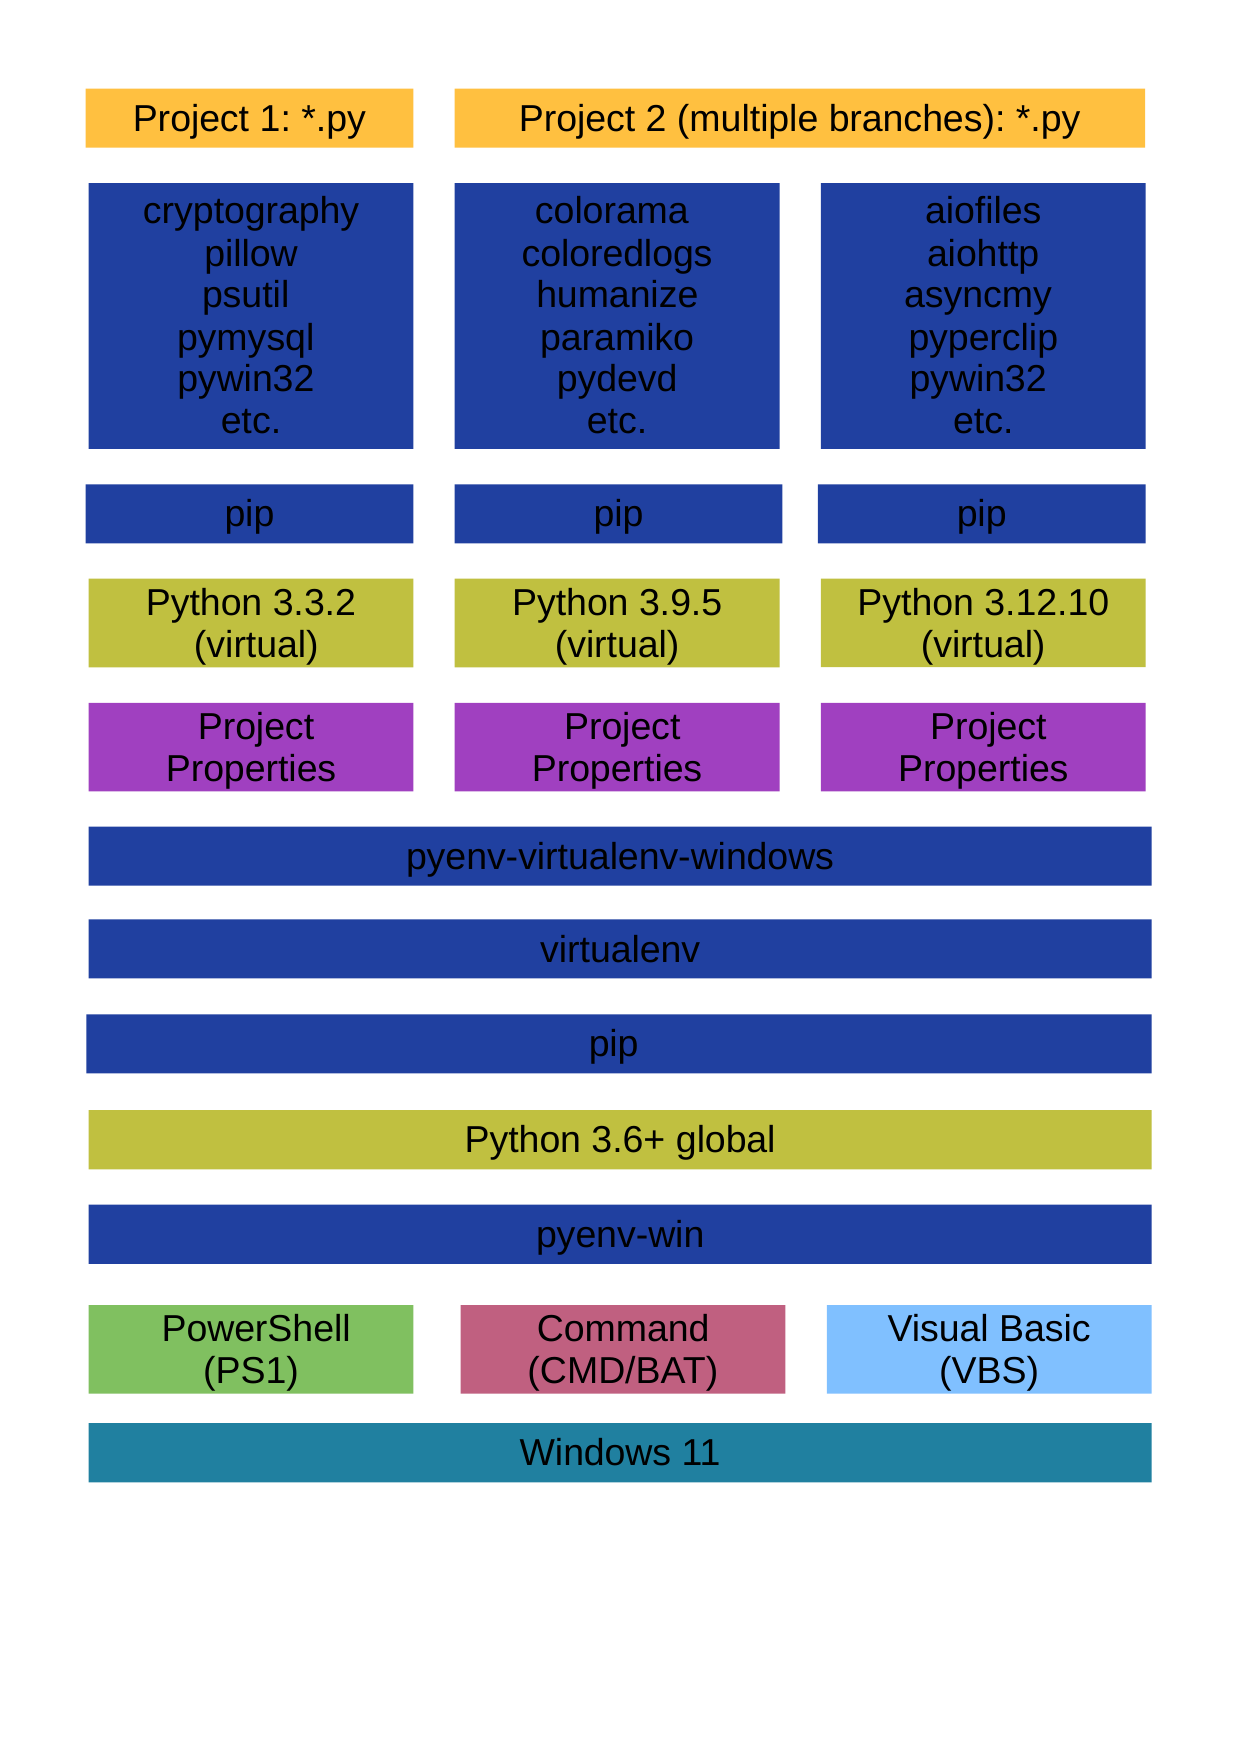

Project 1: *.py
Project 2 (multiple branches): *.py
cryptography pillow
psutil
pymysql
pywin32
etc.
colorama
coloredlogs
humanize
paramiko
pydevd
etc.
aiofiles
aiohttp
asyncmy
pyperclip
pywin32
etc.
pip
pip
pip
Python 3.3.2
 (virtual)
Python 3.12.10
(virtual)
Python 3.9.5
(virtual)
 Project
Properties
 Project
Properties
 Project
Properties
pyenv-virtualenv-windows
virtualenv
pip
Python 3.6+ global
pyenv-win
 PowerShell (PS1)
Command
(CMD/BAT)
Visual Basic
(VBS)
Windows 11